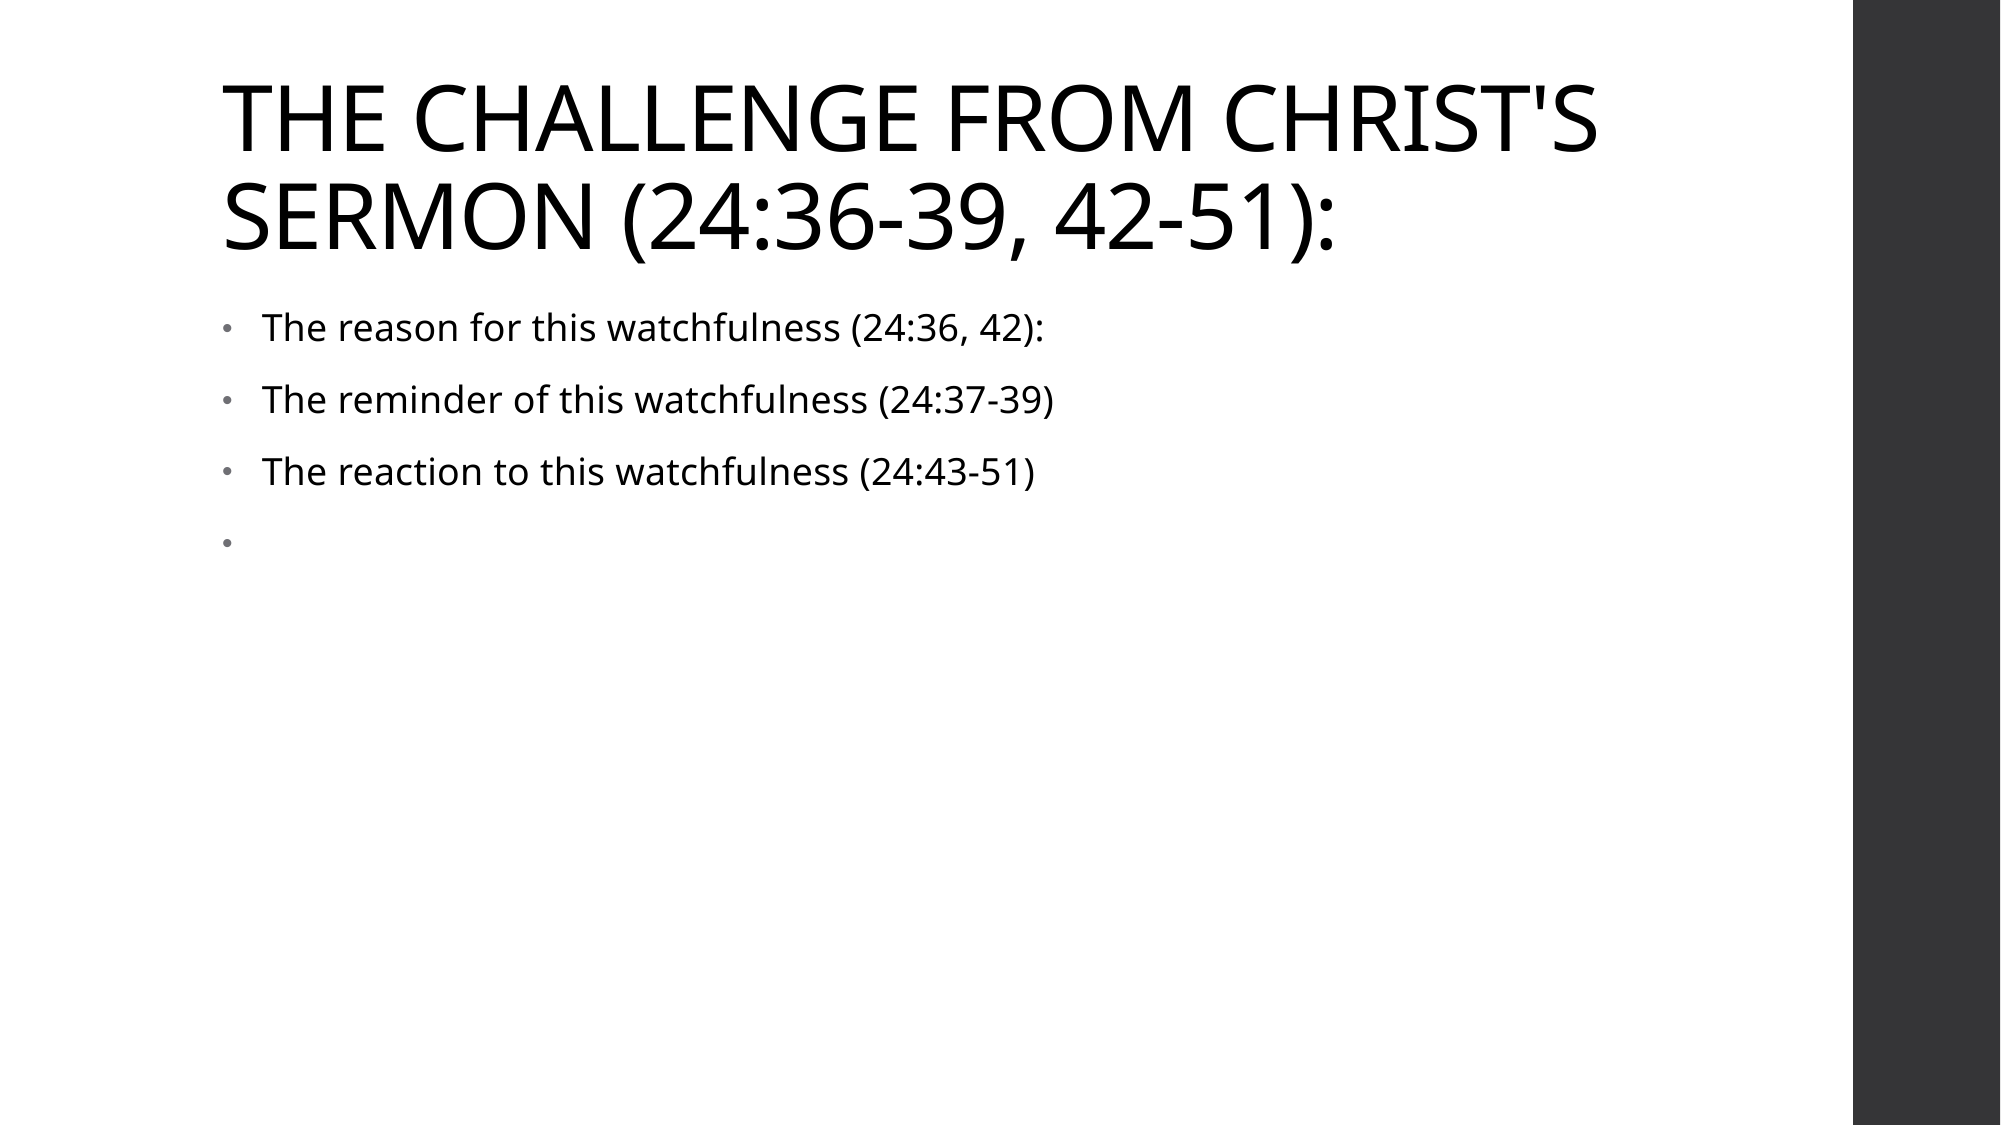

# THE CHALLENGE FROM CHRIST'S SERMON (24:36-39, 42-51):
 The reason for this watchfulness (24:36, 42):
 The reminder of this watchfulness (24:37-39)
 The reaction to this watchfulness (24:43-51)